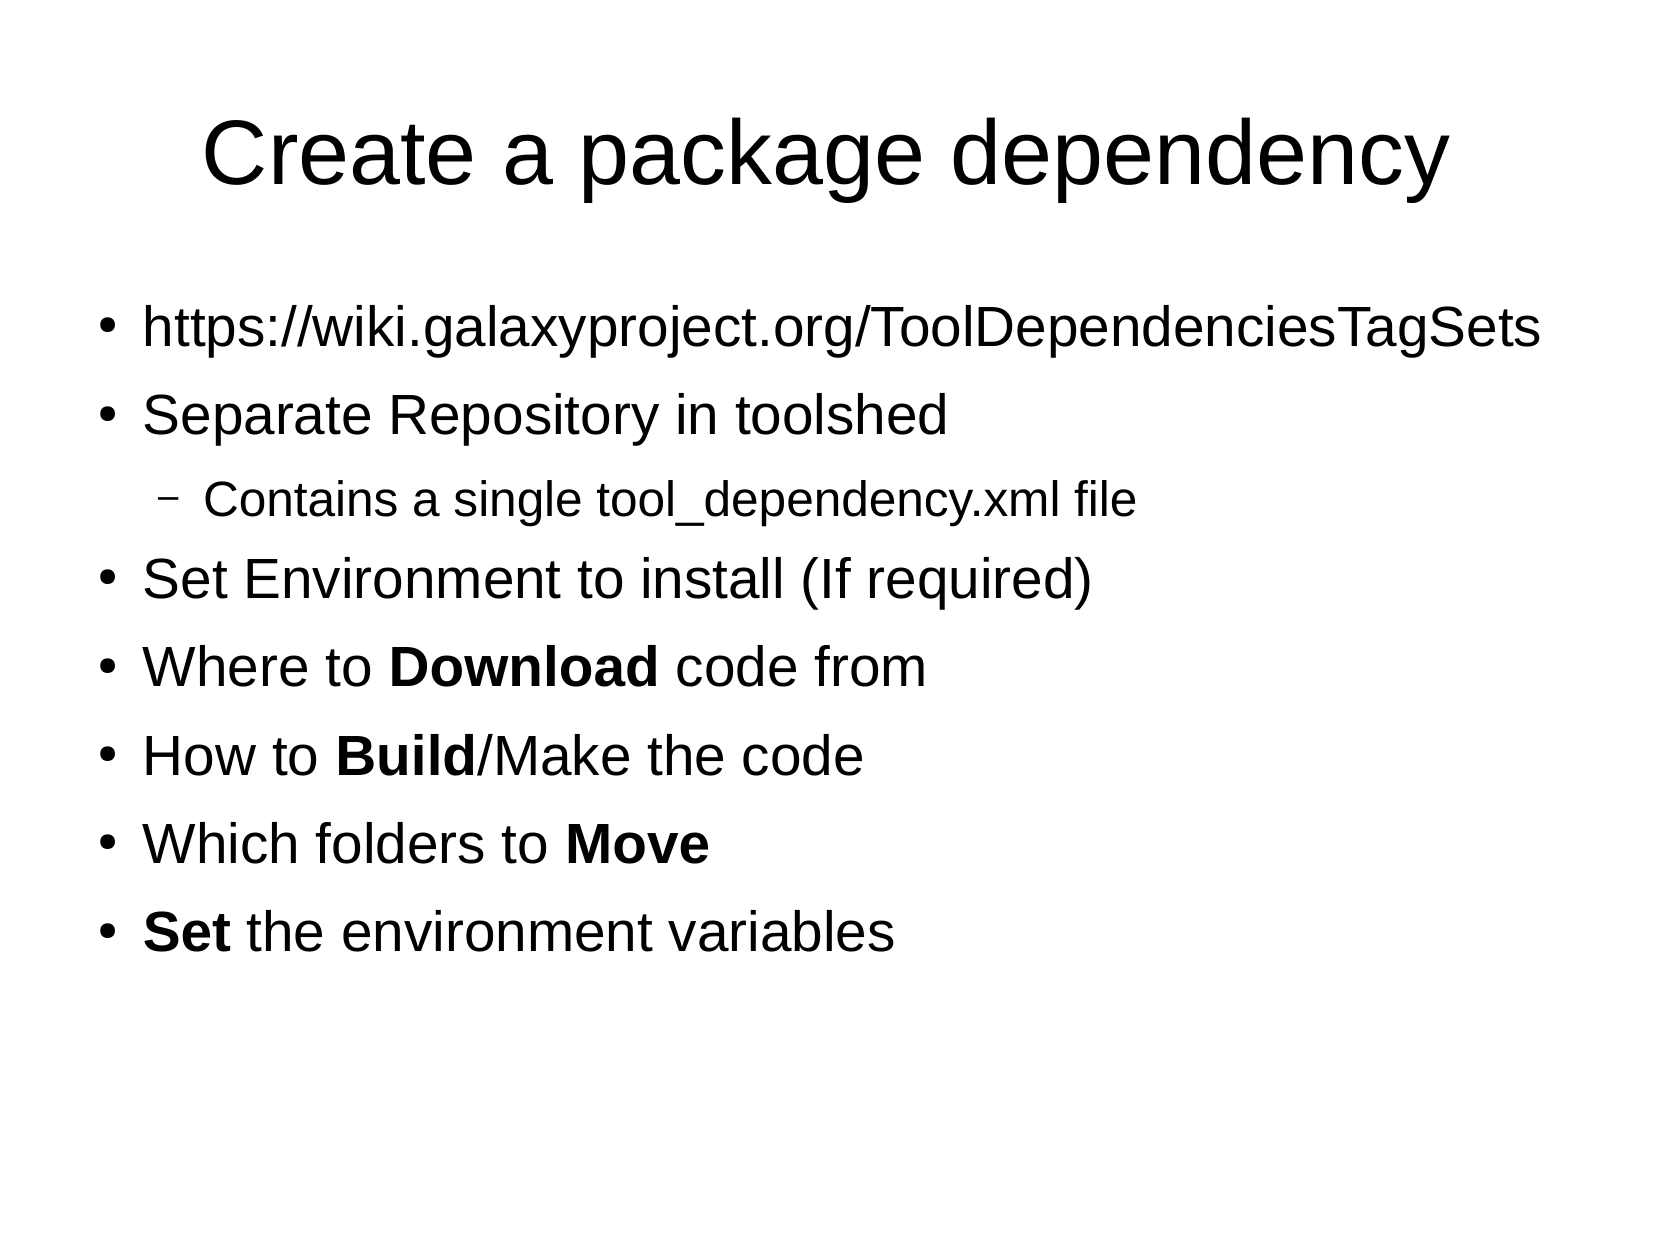

# Create a package dependency
https://wiki.galaxyproject.org/ToolDependenciesTagSets
Separate Repository in toolshed
Contains a single tool_dependency.xml file
Set Environment to install (If required)
Where to Download code from
How to Build/Make the code
Which folders to Move
Set the environment variables